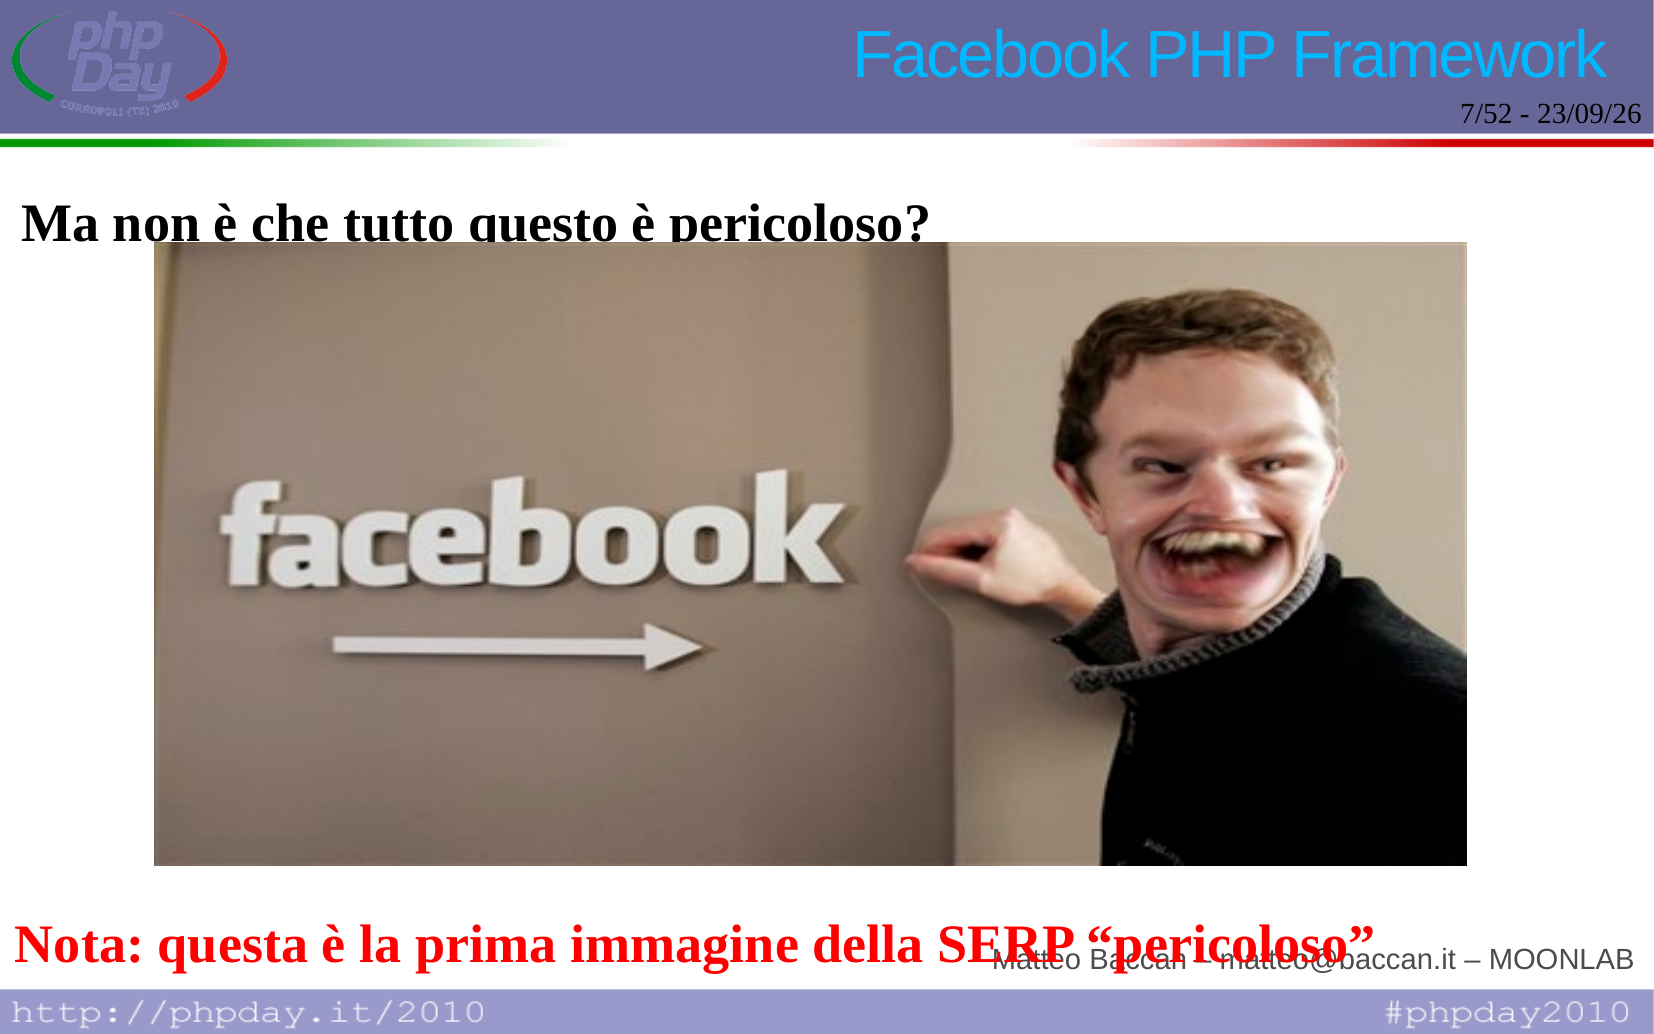

# Facebook PHP Framework
7
Ma non è che tutto questo è pericoloso?
Nota: questa è la prima immagine della SERP “pericoloso”